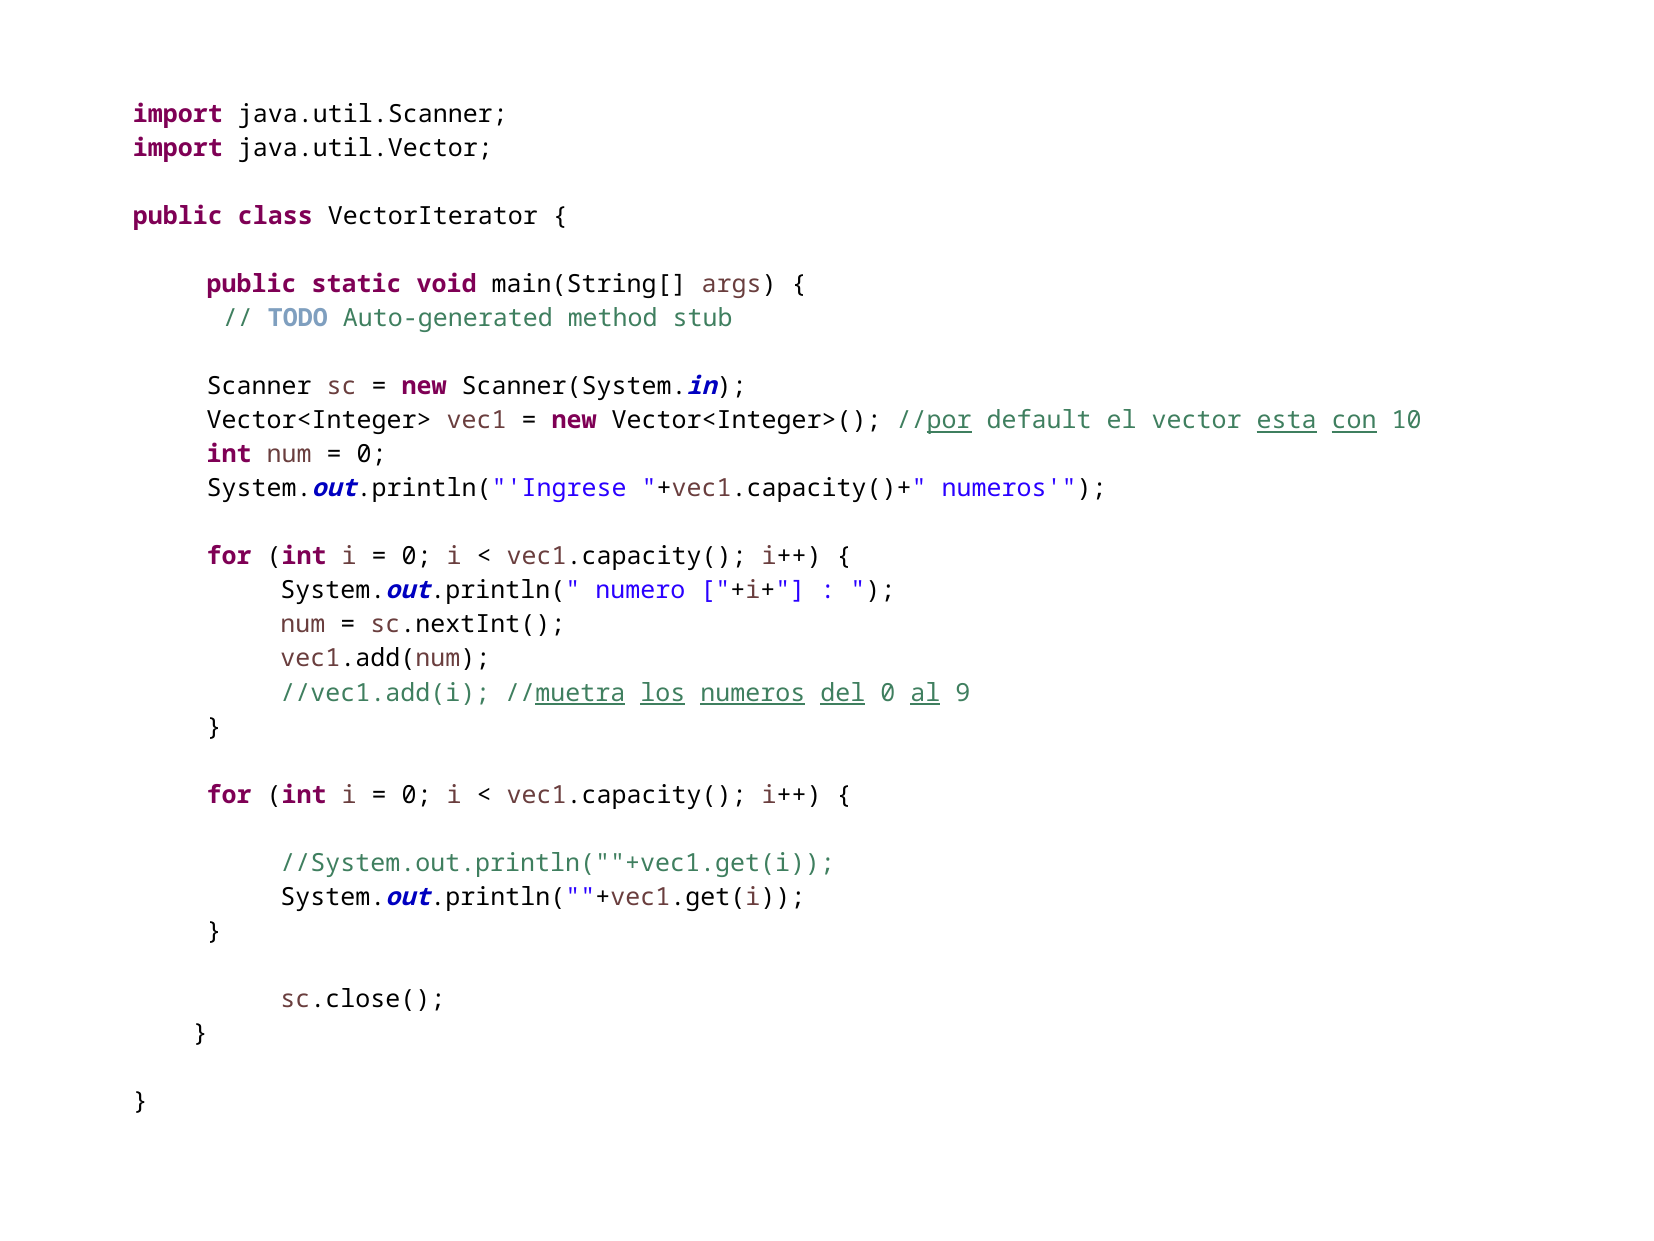

import java.util.Scanner;
import java.util.Vector;
public class VectorIterator {
	public static void main(String[] args) {
 // TODO Auto-generated method stub
	Scanner sc = new Scanner(System.in);
	Vector<Integer> vec1 = new Vector<Integer>(); //por default el vector esta con 10
	int num = 0;
	System.out.println("'Ingrese "+vec1.capacity()+" numeros'");
	for (int i = 0; i < vec1.capacity(); i++) {
		System.out.println(" numero ["+i+"] : ");
		num = sc.nextInt();
		vec1.add(num);
		//vec1.add(i); //muetra los numeros del 0 al 9
	}
	for (int i = 0; i < vec1.capacity(); i++) {
		//System.out.println(""+vec1.get(i));
		System.out.println(""+vec1.get(i));
	}
		sc.close();
 }
}